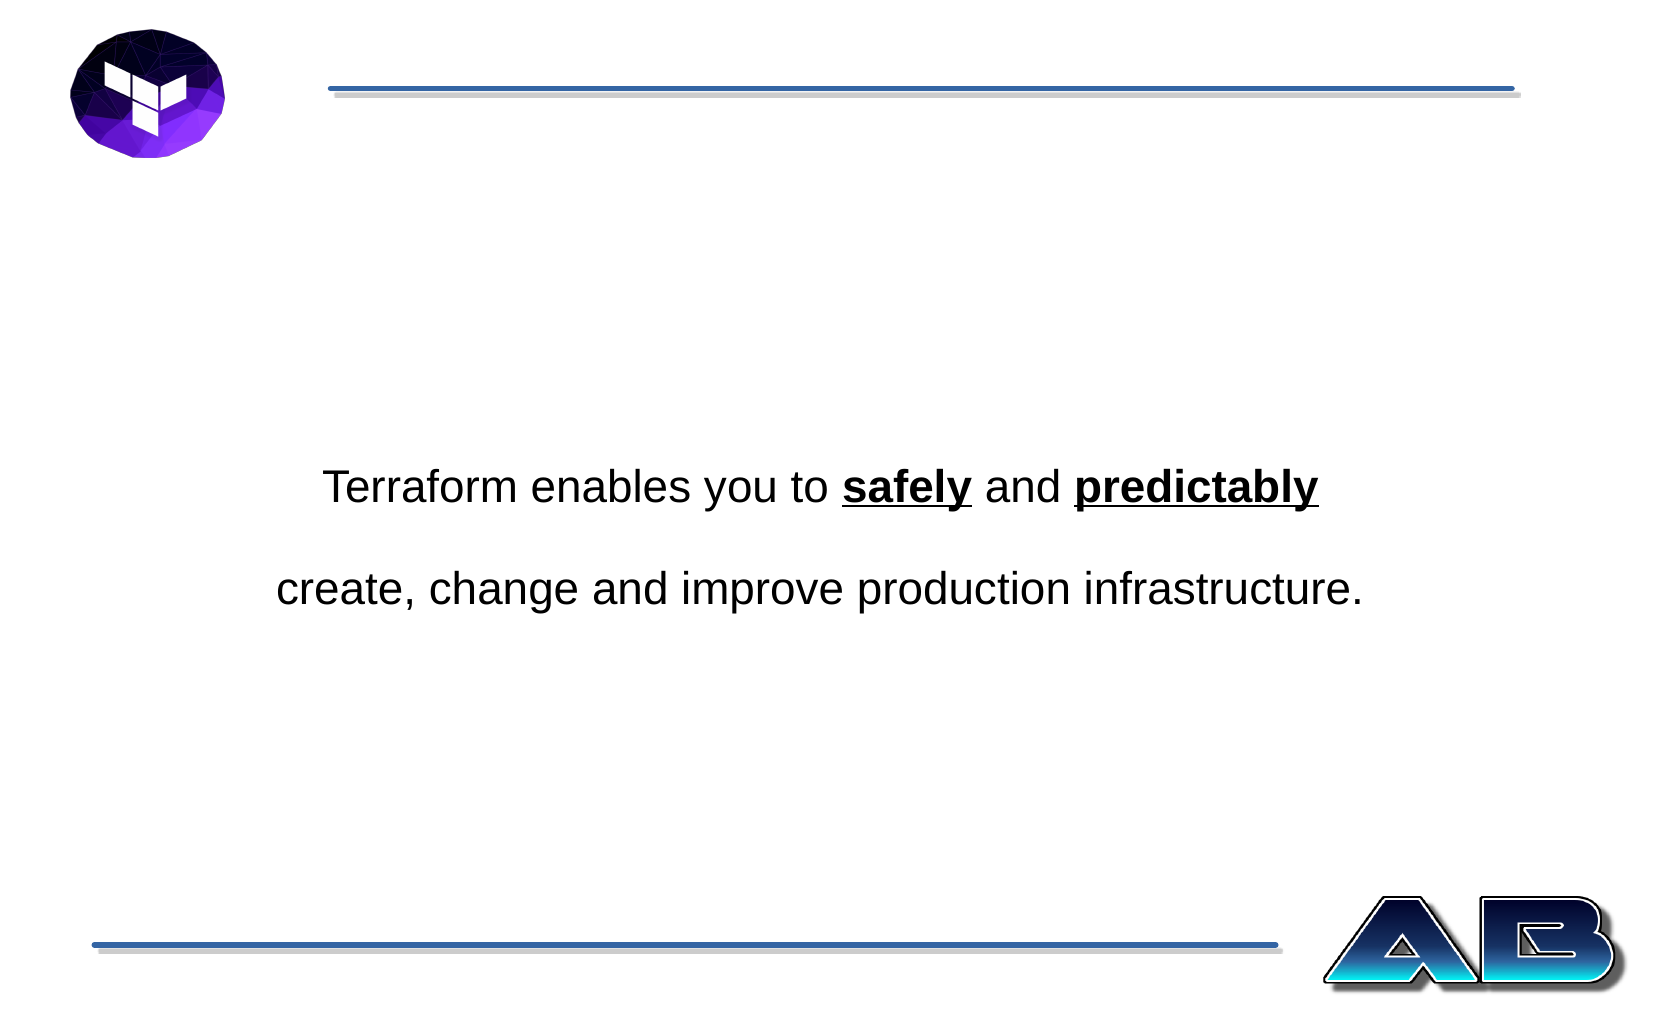

# Terraform enables you to safely and predictably
create, change and improve production infrastructure.